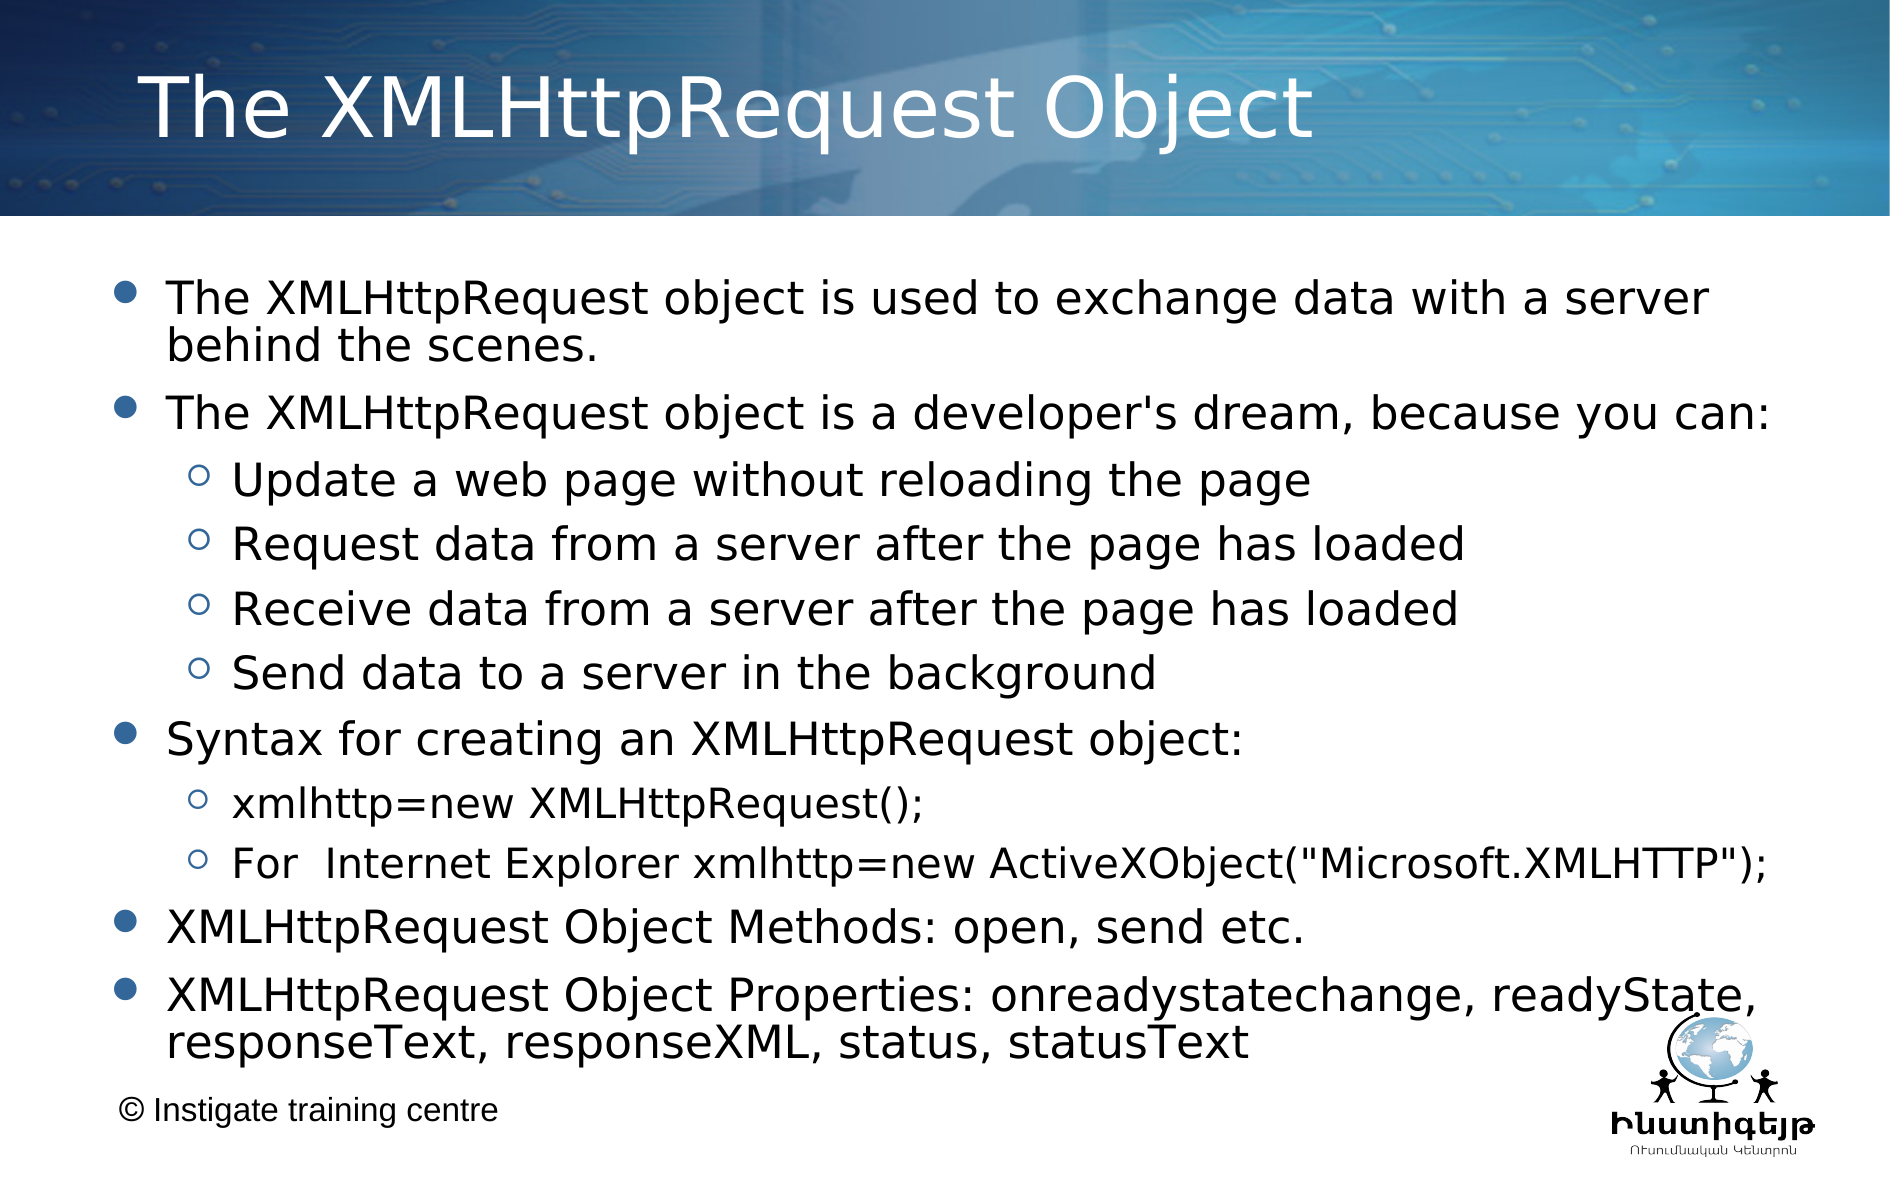

The XMLHttpRequest Object
# The XMLHttpRequest object is used to exchange data with a server behind the scenes.
The XMLHttpRequest object is a developer's dream, because you can:
Update a web page without reloading the page
Request data from a server after the page has loaded
Receive data from a server after the page has loaded
Send data to a server in the background
Syntax for creating an XMLHttpRequest object:
xmlhttp=new XMLHttpRequest();
For Internet Explorer xmlhttp=new ActiveXObject("Microsoft.XMLHTTP");
XMLHttpRequest Object Methods: open, send etc.
XMLHttpRequest Object Properties: onreadystatechange, readyState, responseText, responseXML, status, statusText